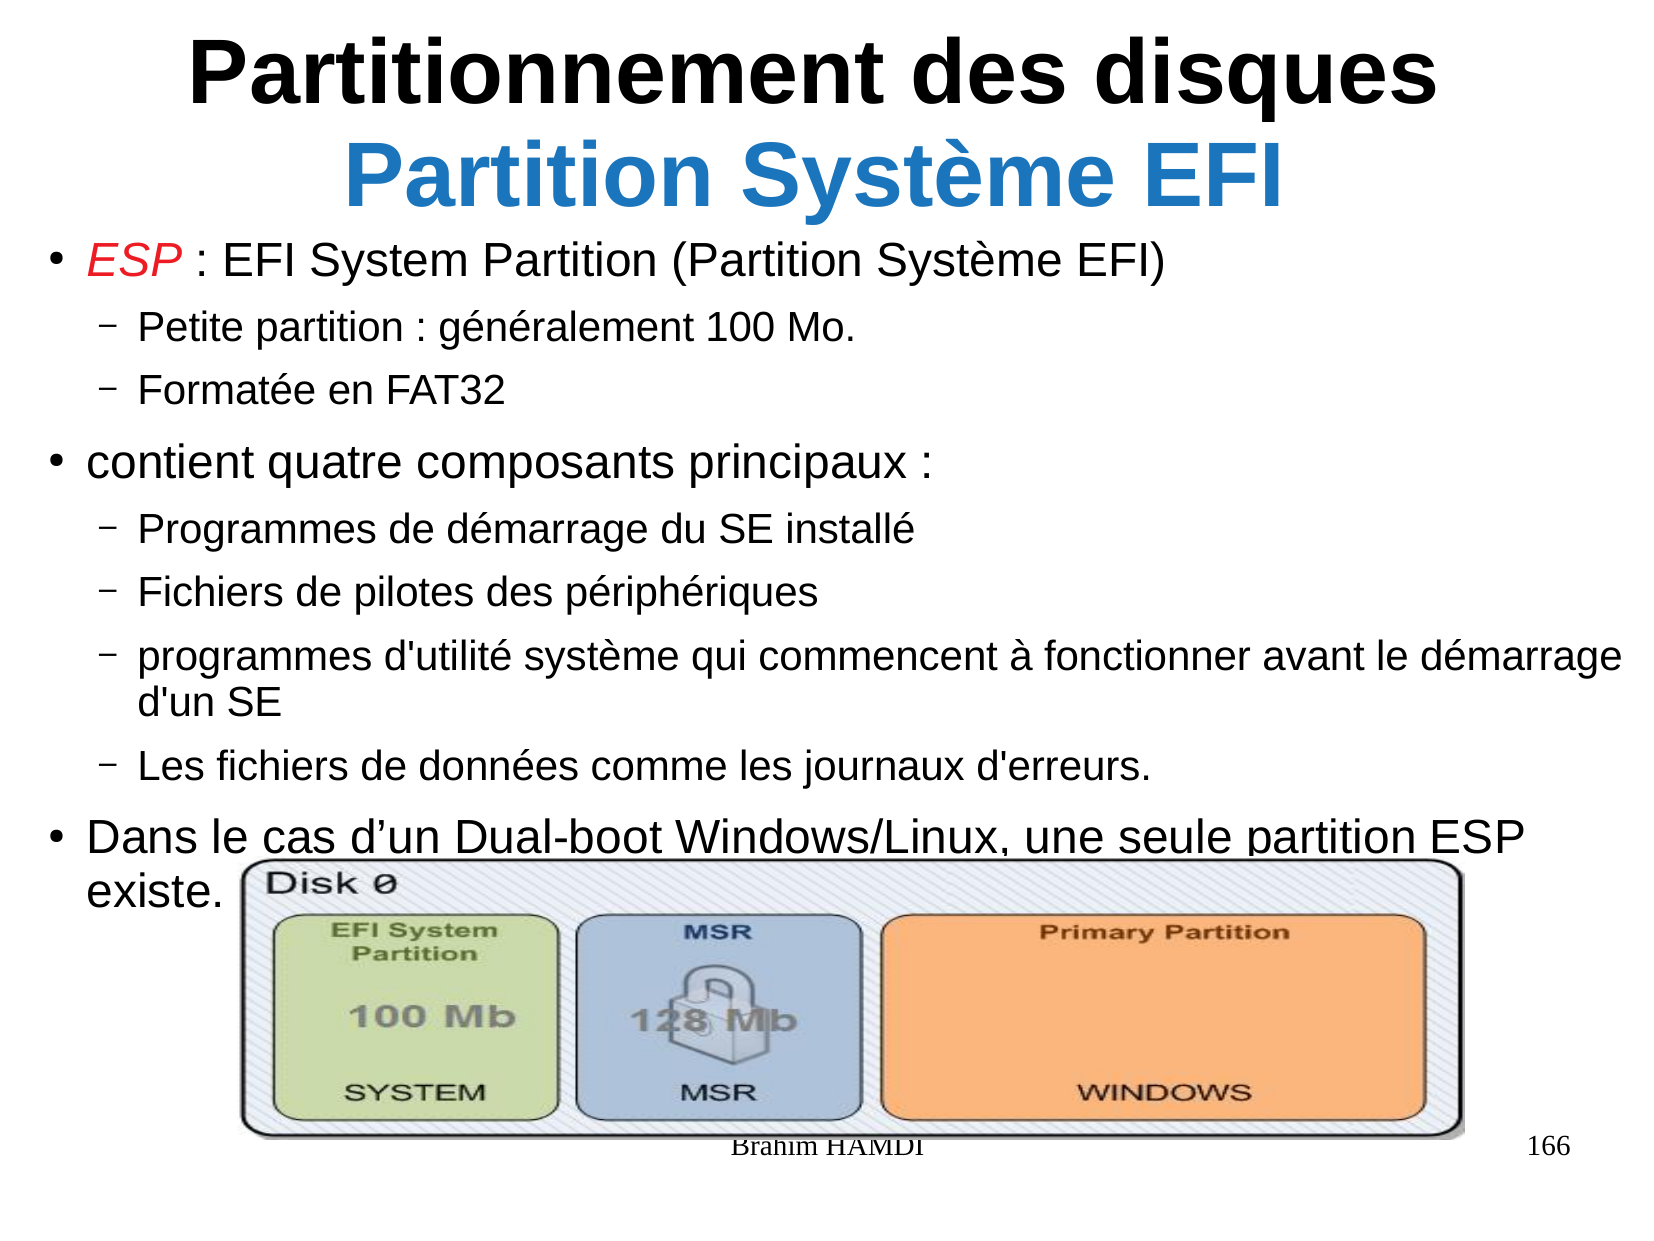

# Partitionnement des disques Partition Système EFI
ESP : EFI System Partition (Partition Système EFI)
Petite partition : généralement 100 Mo.
Formatée en FAT32
contient quatre composants principaux :
Programmes de démarrage du SE installé
Fichiers de pilotes des périphériques
programmes d'utilité système qui commencent à fonctionner avant le démarrage d'un SE
Les fichiers de données comme les journaux d'erreurs.
Dans le cas d’un Dual-boot Windows/Linux, une seule partition ESP existe.
Brahim HAMDI
166